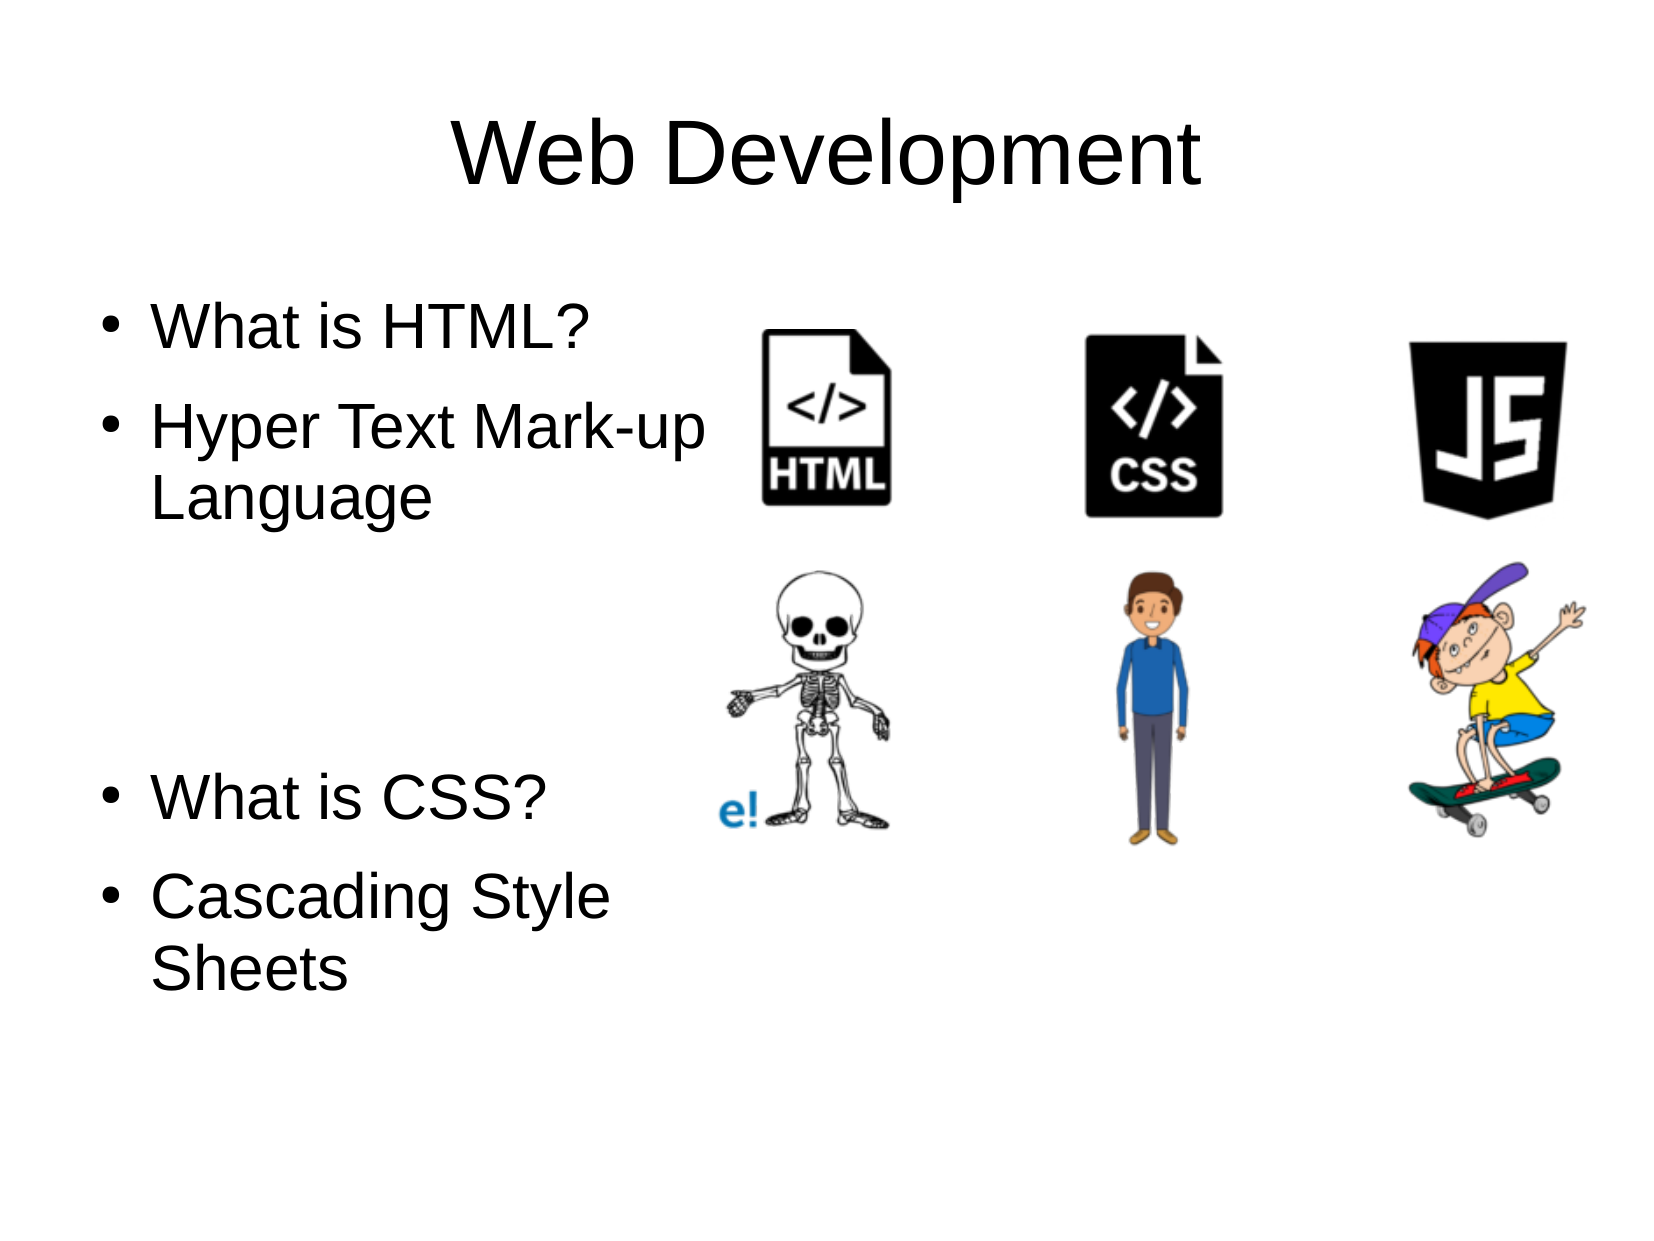

# Web Development
What is HTML?
Hyper Text Mark-up Language
What is CSS?
Cascading Style Sheets